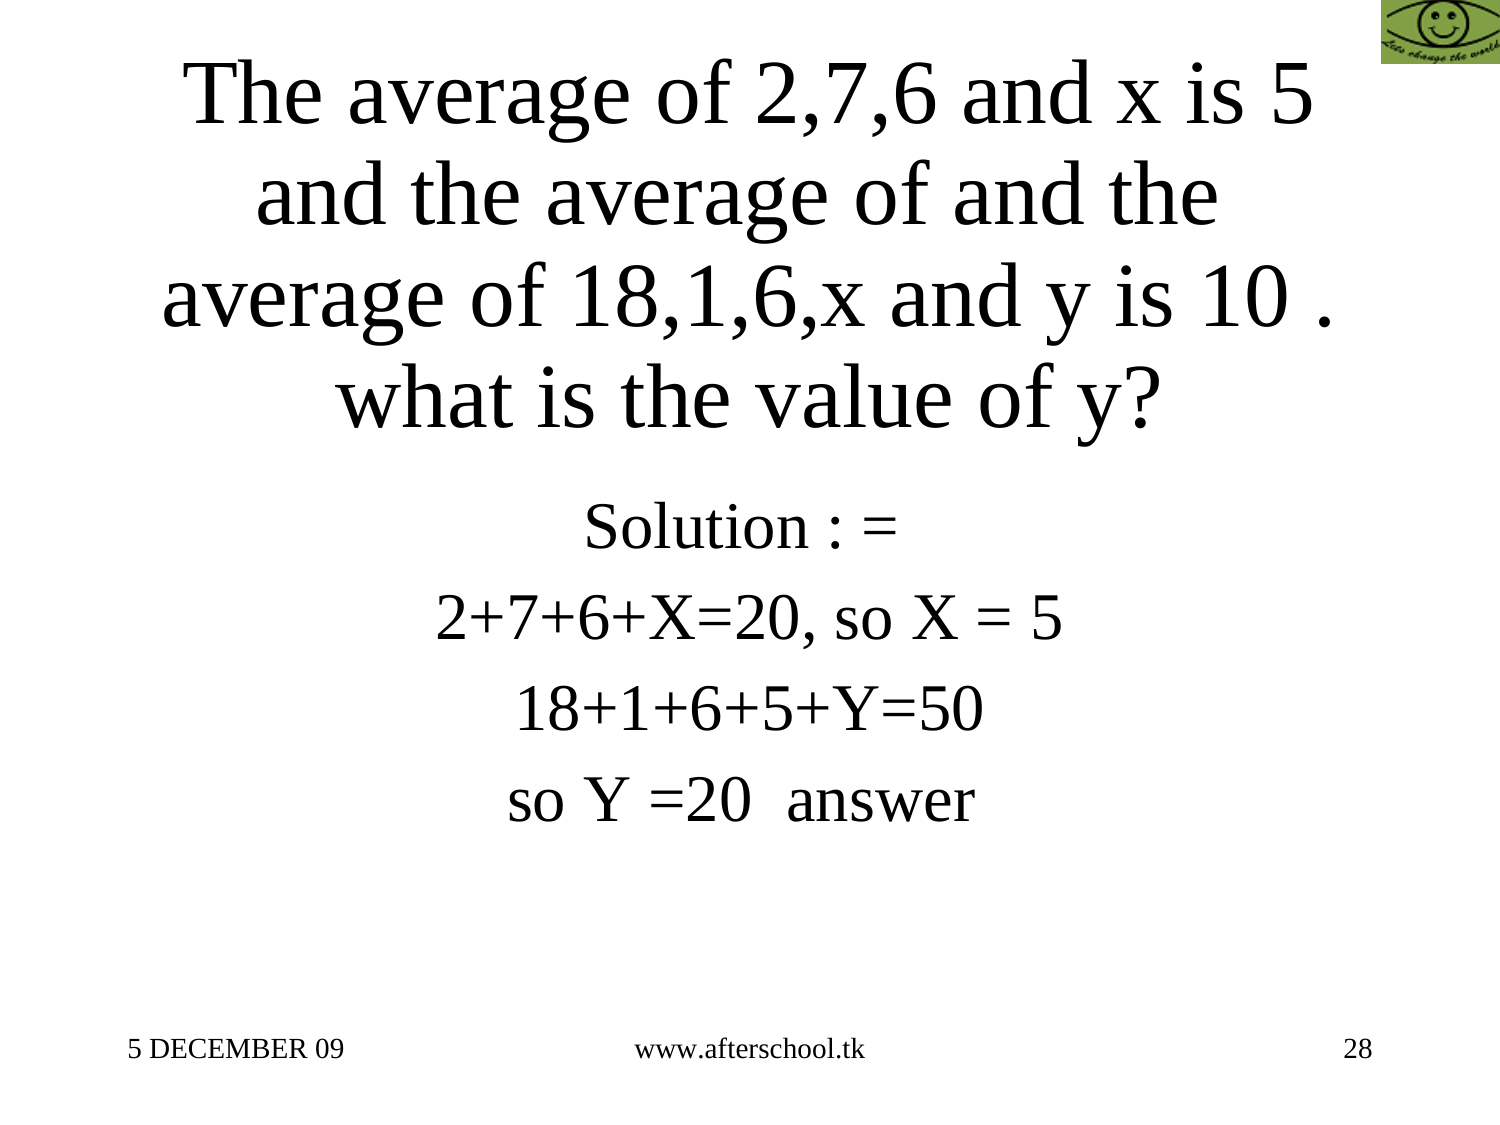

# The average of 2,7,6 and x is 5 and the average of and the average of 18,1,6,x and y is 10 . what is the value of y?
Solution : =
2+7+6+X=20, so X = 5
18+1+6+5+Y=50
so Y =20 answer
MFI Seminar Jain PG College
AFTERSCHOOOL centre for social entrepreneurship
28